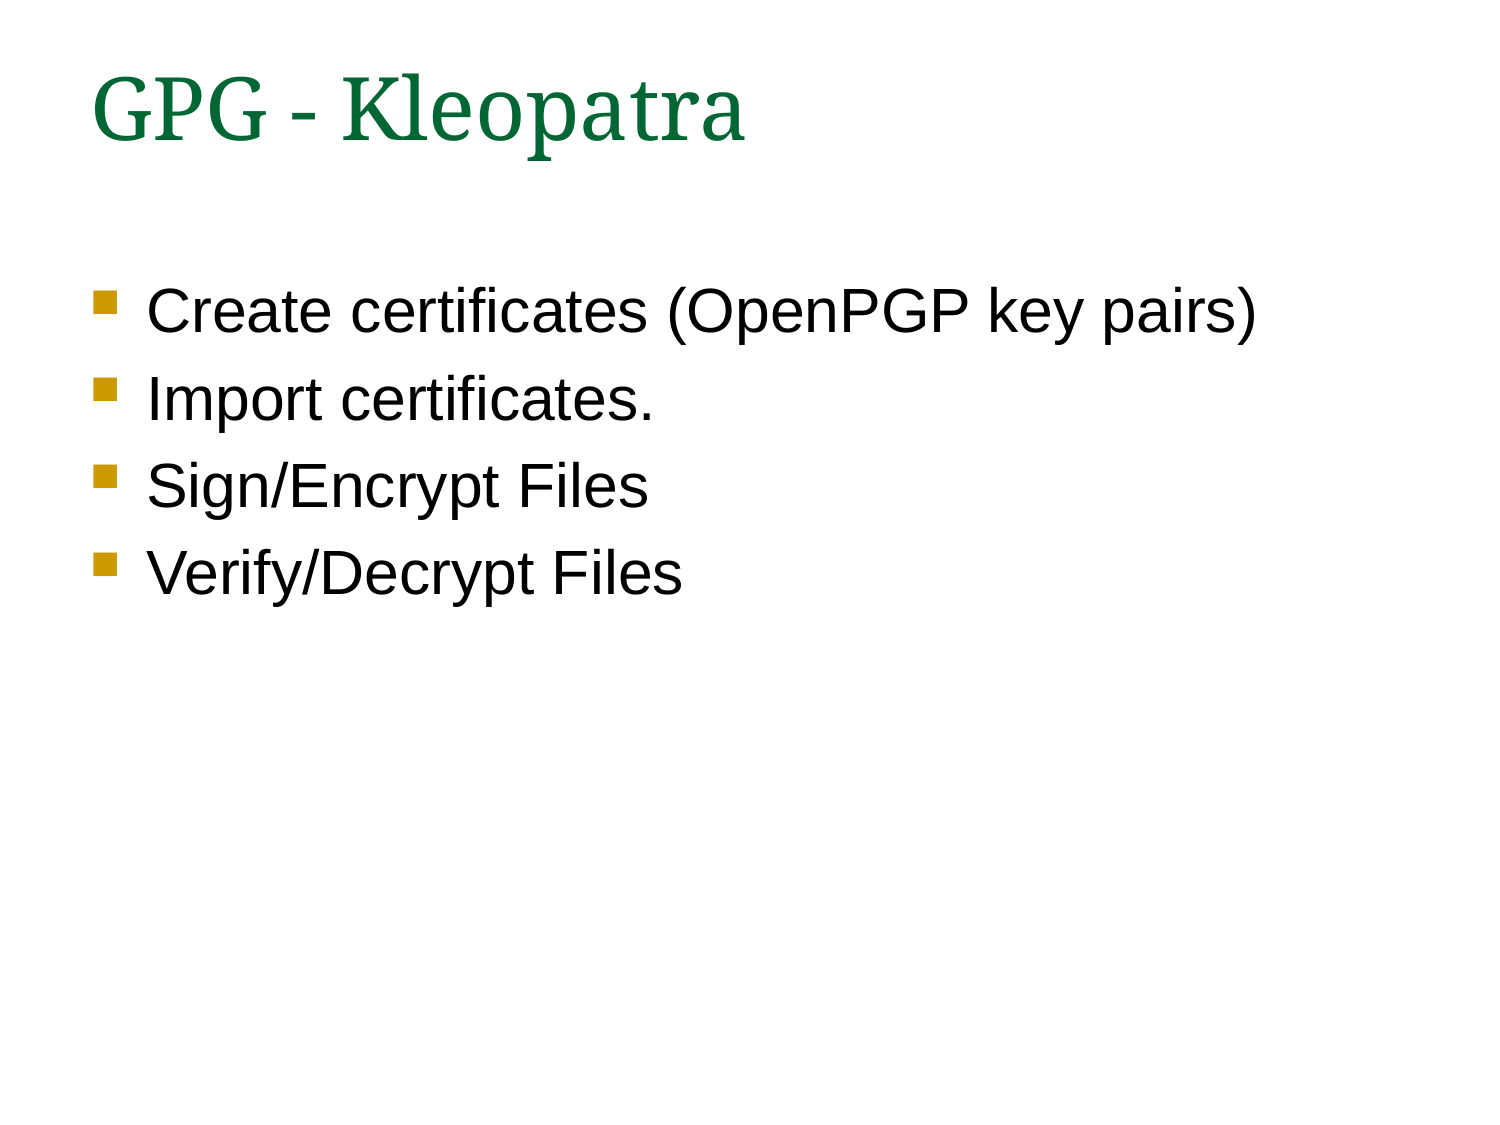

# GPG - Kleopatra
Create certificates (OpenPGP key pairs)
Import certificates.
Sign/Encrypt Files
Verify/Decrypt Files